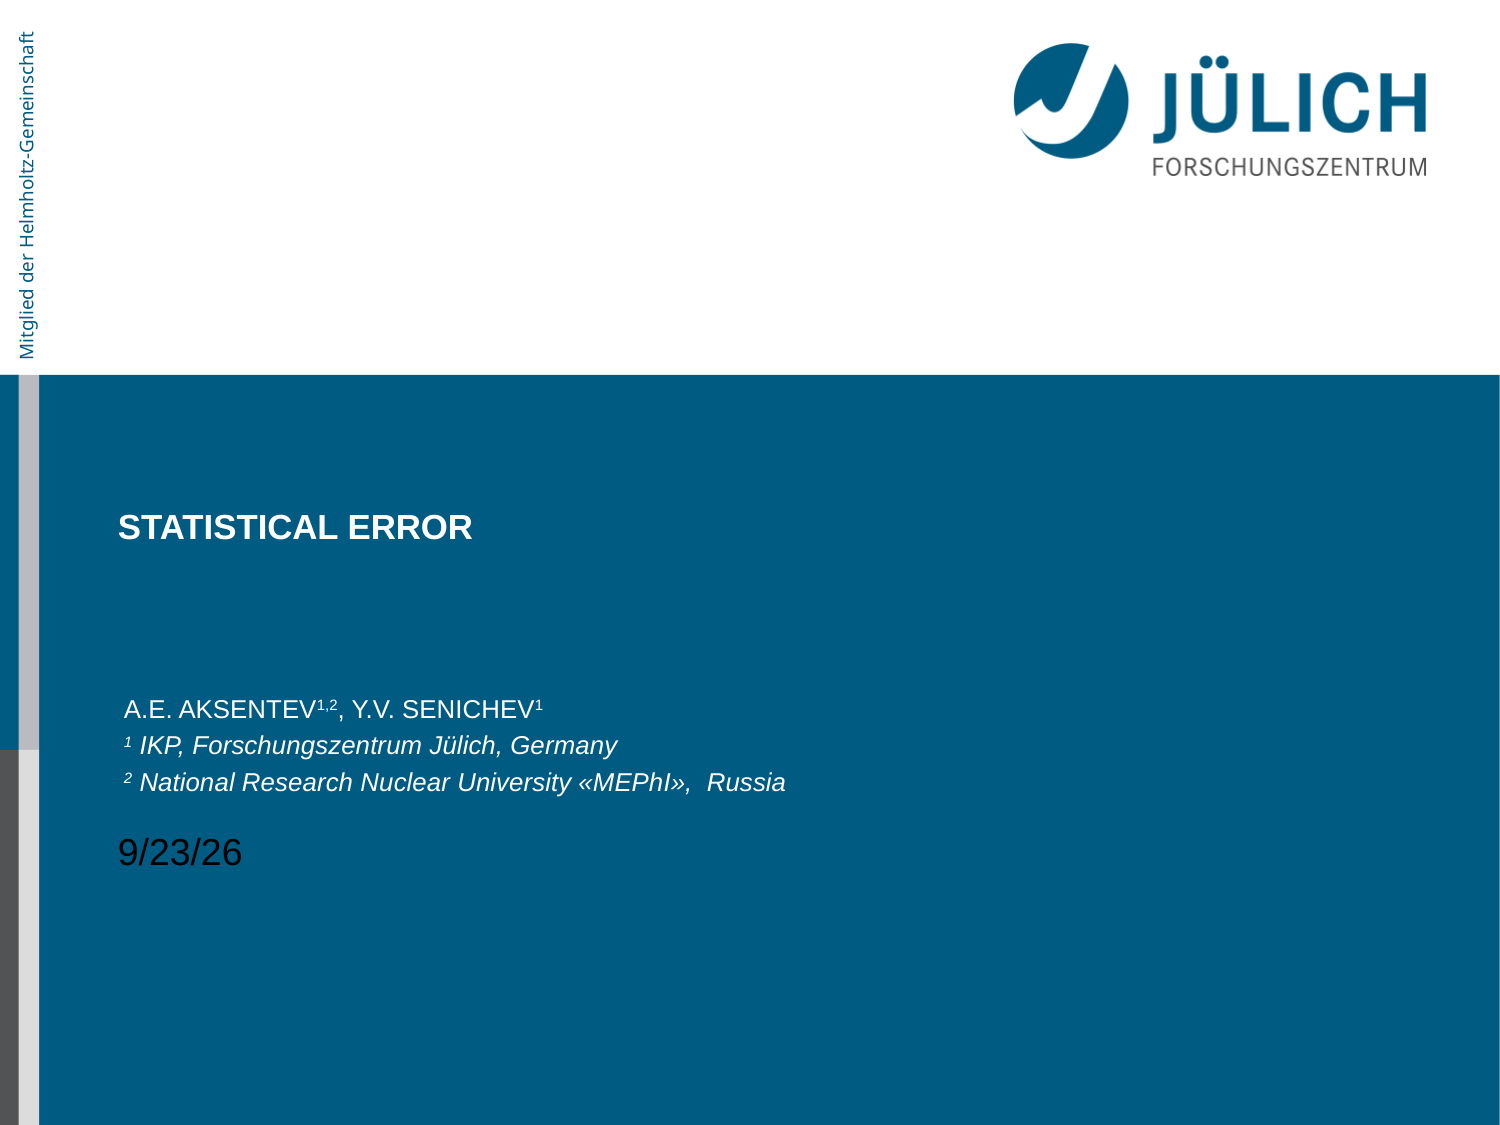

# Statistical Error
A.E. AKSENTEV1,2, Y.V. SENICHEV1
1 IKP, Forschungszentrum Jülich, Germany
2 National Research Nuclear University «MEPhI», Russia